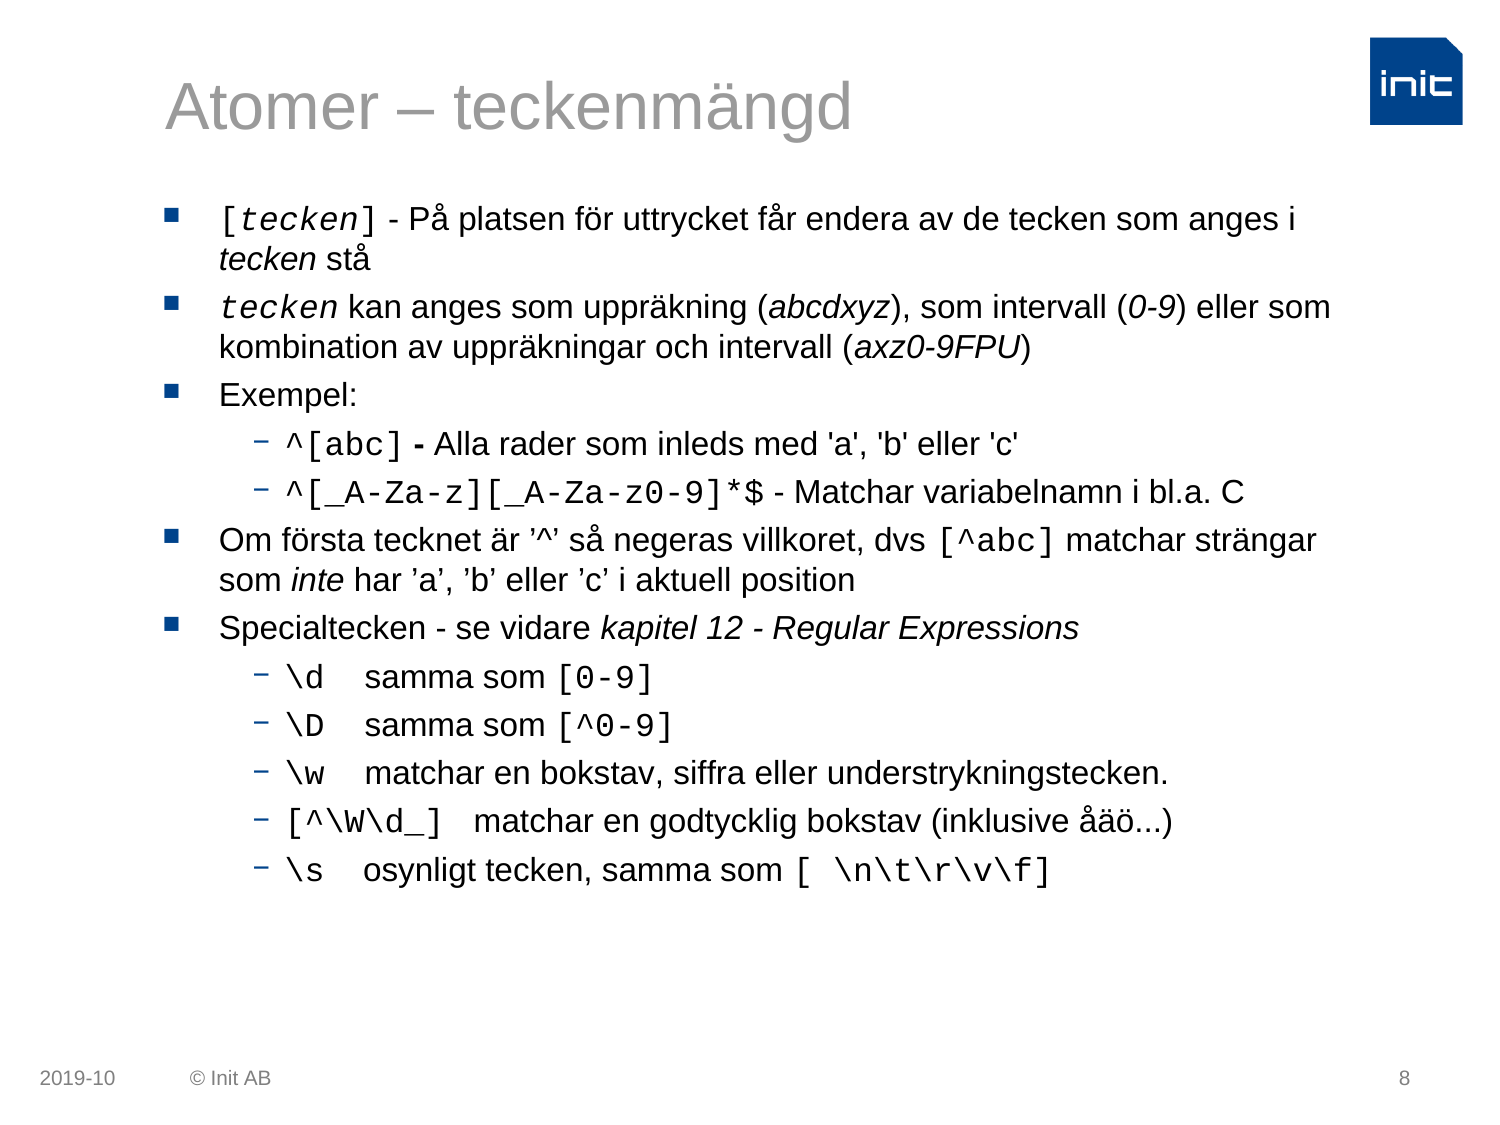

Atomer – teckenmängd
[tecken] - På platsen för uttrycket får endera av de tecken som anges i tecken stå
tecken kan anges som uppräkning (abcdxyz), som intervall (0-9) eller som kombination av uppräkningar och intervall (axz0-9FPU)
Exempel:
^[abc] - Alla rader som inleds med 'a', 'b' eller 'c'
^[_A-Za-z][_A-Za-z0-9]*$ - Matchar variabelnamn i bl.a. C
Om första tecknet är ’^’ så negeras villkoret, dvs [^abc] matchar strängar som inte har ’a’, ’b’ eller ’c’ i aktuell position
Specialtecken - se vidare kapitel 12 - Regular Expressions
\d samma som [0-9]
\D samma som [^0-9]
\w matchar en bokstav, siffra eller understrykningstecken.
[^\W\d_] matchar en godtycklig bokstav (inklusive åäö...)
\s osynligt tecken, samma som [ \n\t\r\v\f]
2019-10
© Init AB